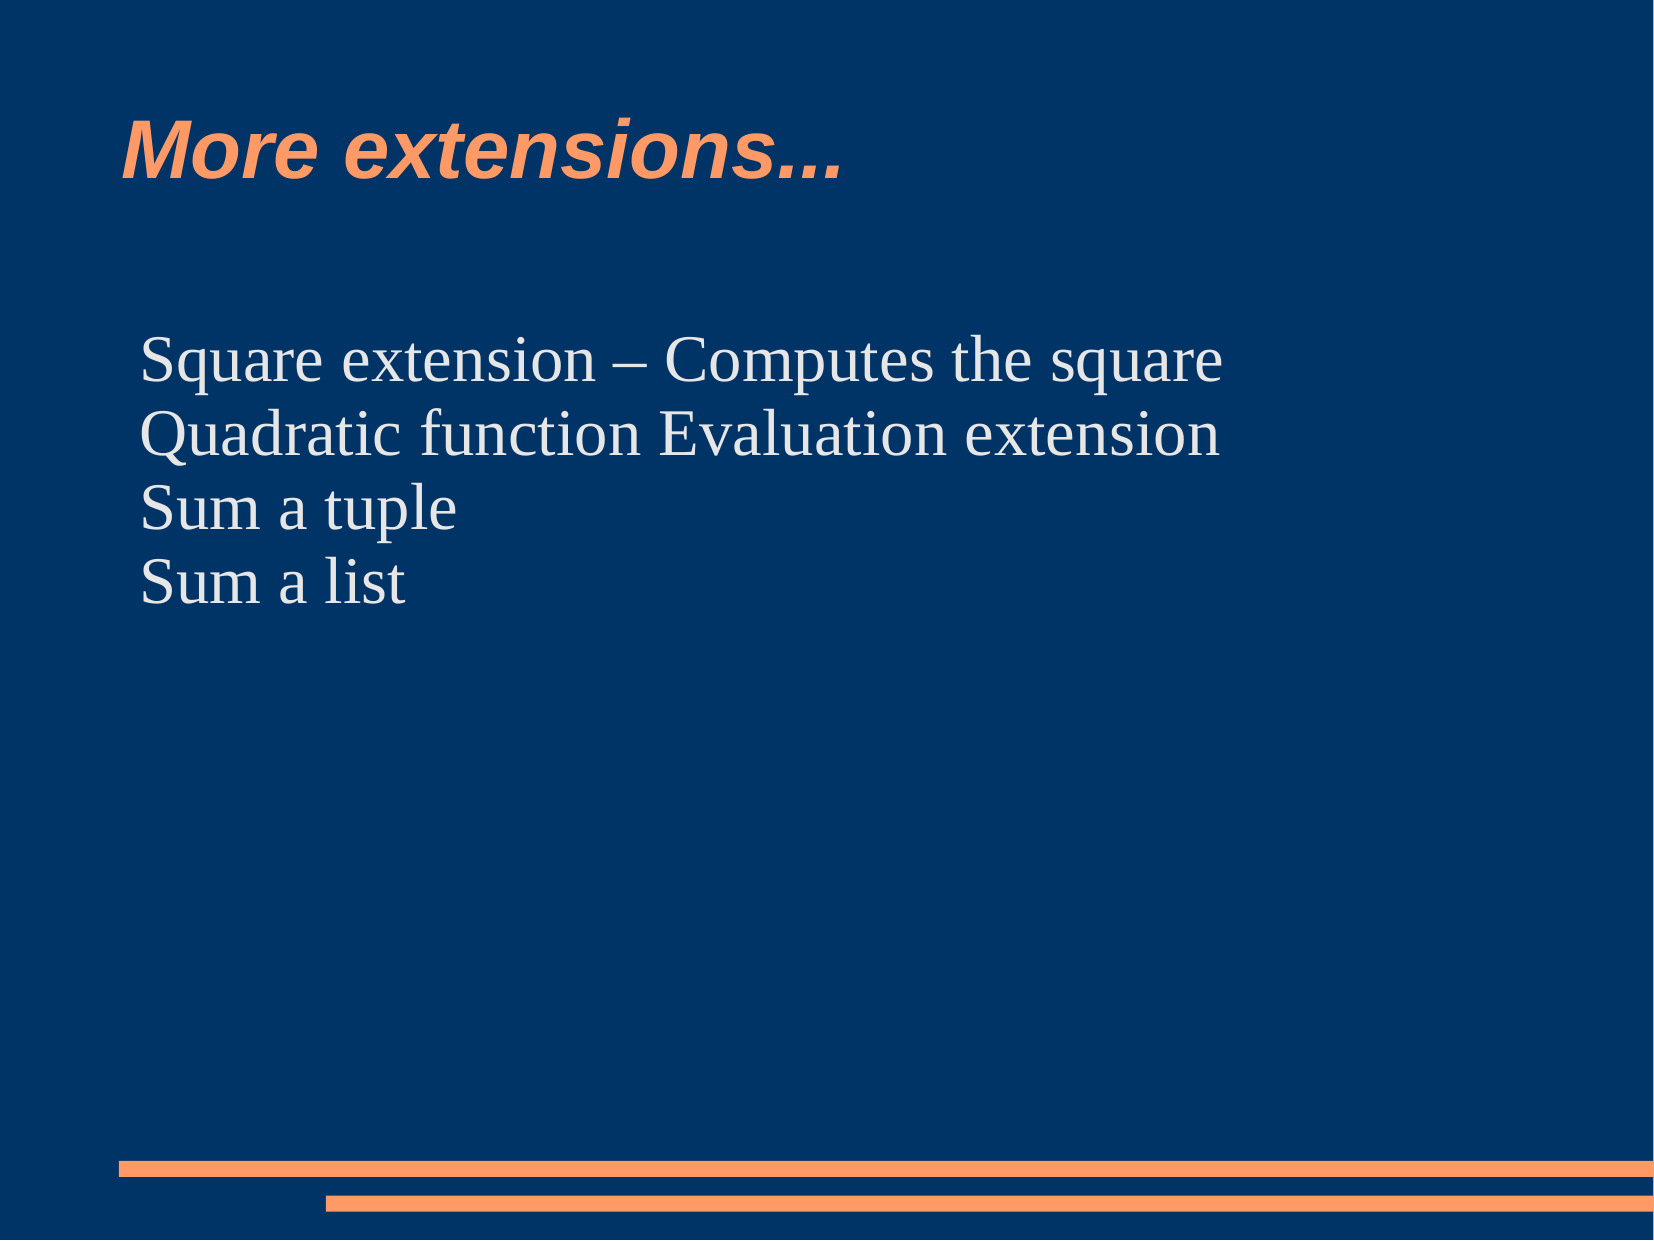

# More extensions...
Square extension – Computes the square
Quadratic function Evaluation extension
Sum a tuple
Sum a list